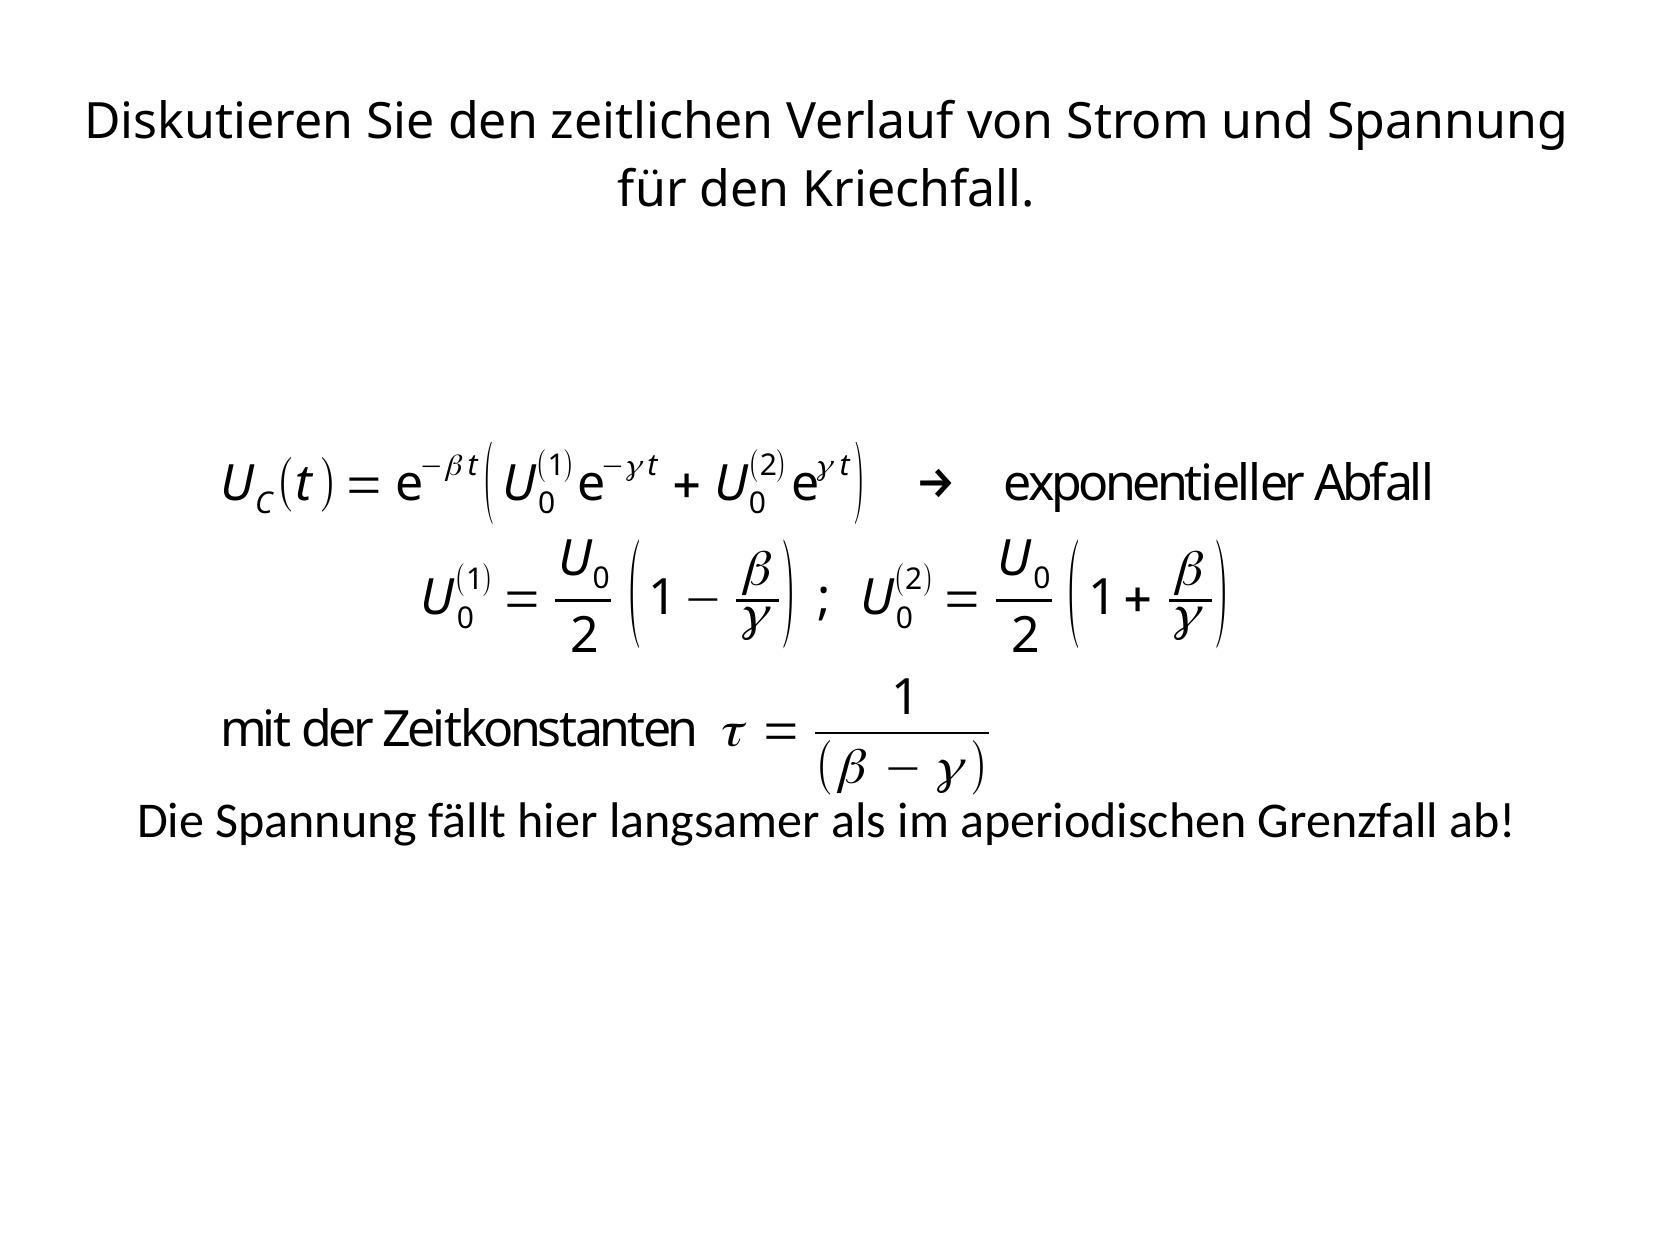

# Diskutieren Sie den zeitlichen Verlauf von Strom und Spannung für den Kriechfall.
Die Spannung fällt hier langsamer als im aperiodischen Grenzfall ab!